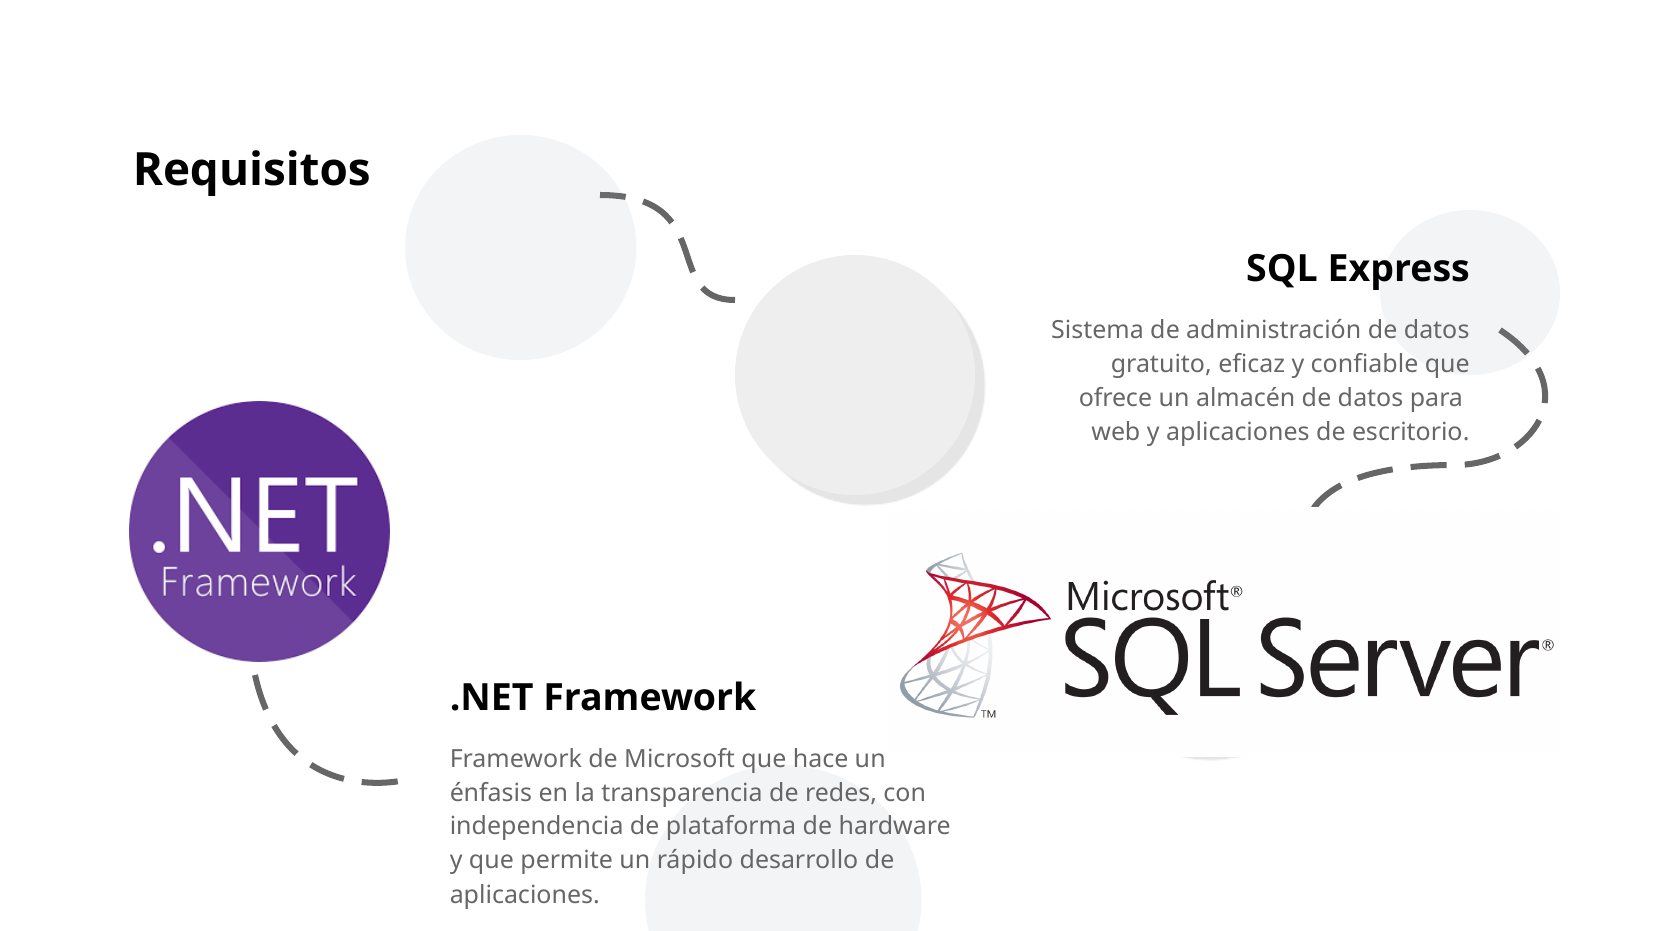

Requisitos
SQL Express
Sistema de administración de datos gratuito, eficaz y confiable que ofrece un almacén de datos para web y aplicaciones de escritorio.
.NET Framework
Framework de Microsoft que hace un énfasis en la transparencia de redes, con independencia de plataforma de hardware y que permite un rápido desarrollo de aplicaciones.